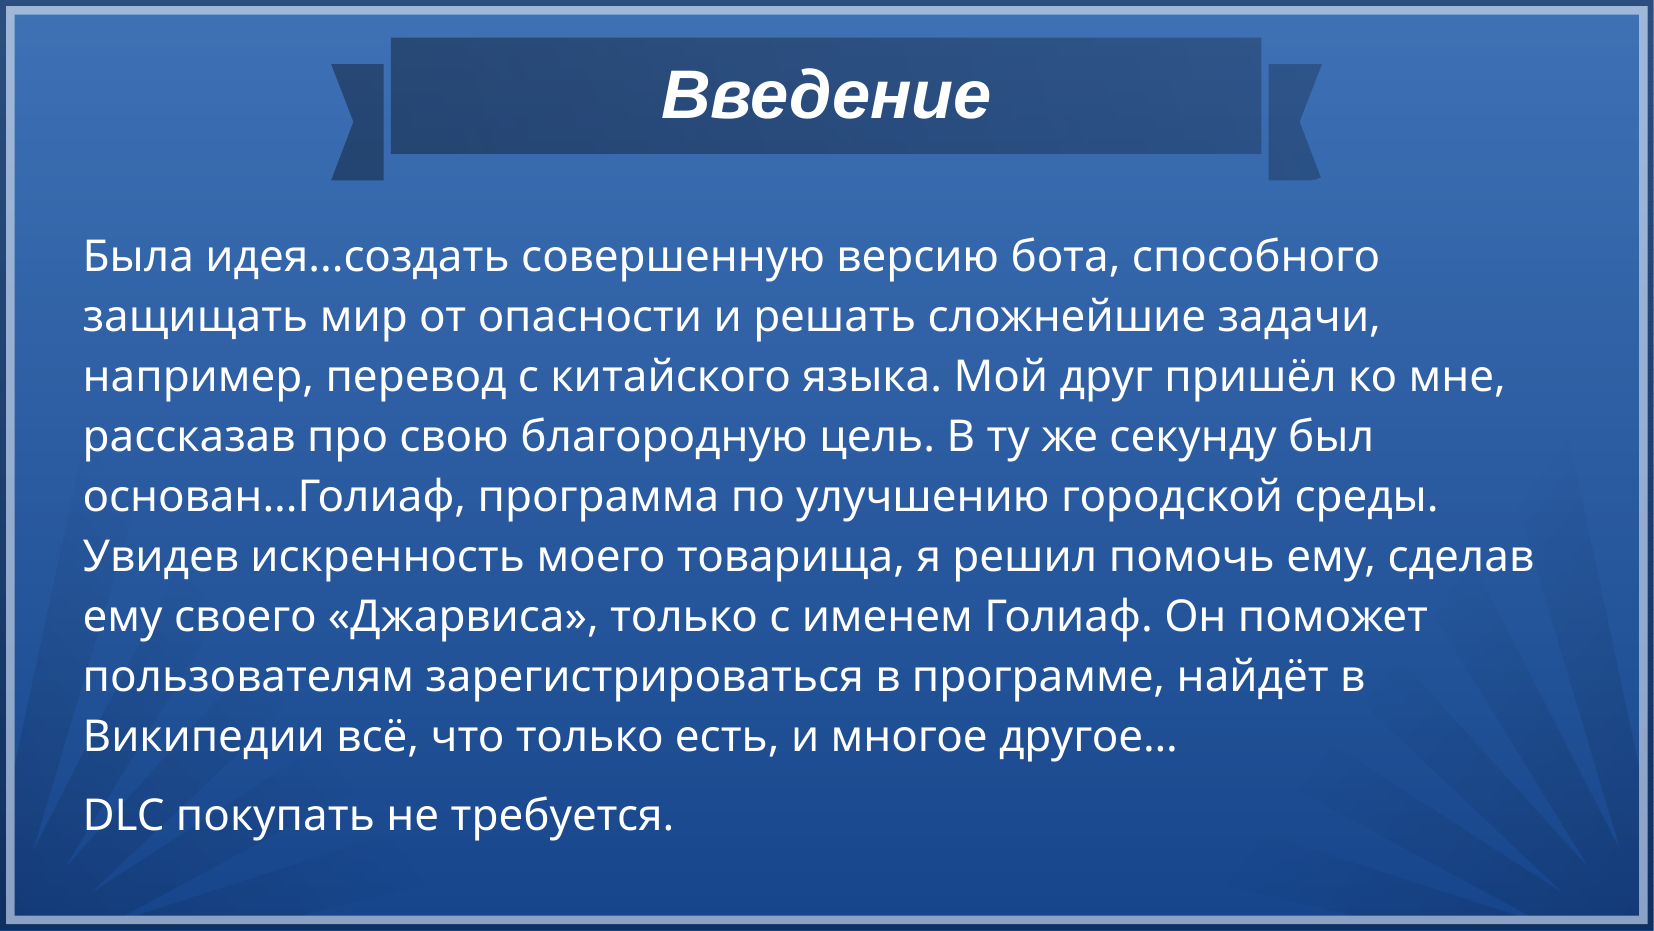

# Введение
Была идея...создать совершенную версию бота, способного защищать мир от опасности и решать сложнейшие задачи, например, перевод с китайского языка. Мой друг пришёл ко мне, рассказав про свою благородную цель. В ту же секунду был основан...Голиаф, программа по улучшению городской среды. Увидев искренность моего товарища, я решил помочь ему, сделав ему своего «Джарвиса», только с именем Голиаф. Он поможет пользователям зарегистрироваться в программе, найдёт в Википедии всё, что только есть, и многое другое…
DLC покупать не требуется.